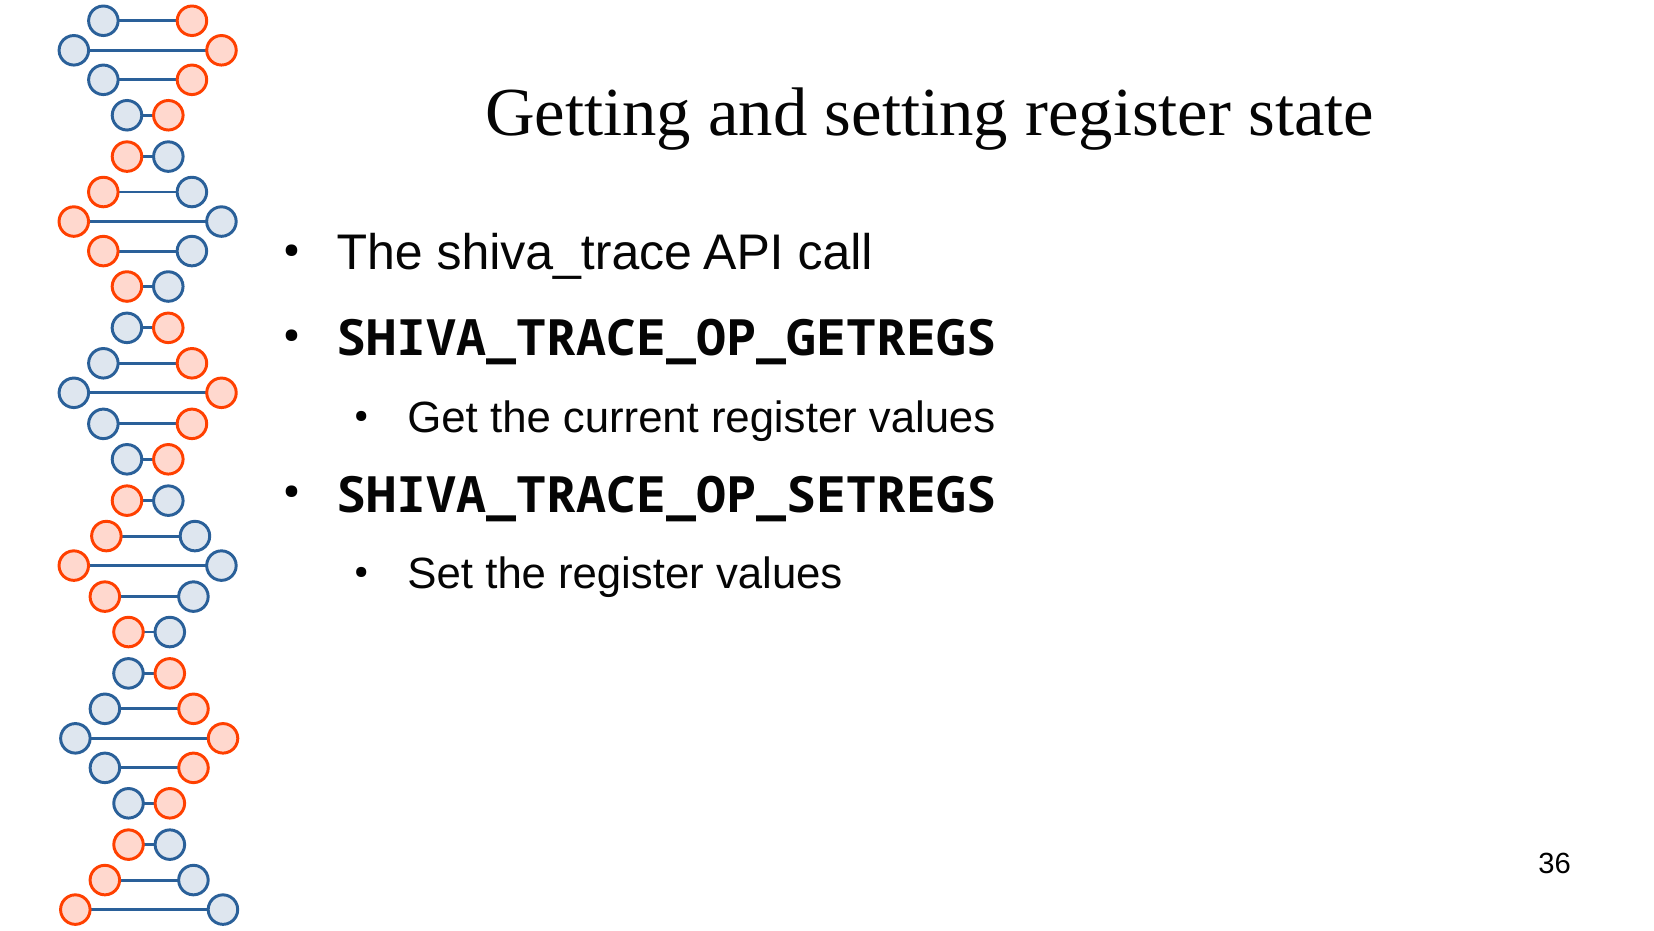

# Getting and setting register state
The shiva_trace API call
SHIVA_TRACE_OP_GETREGS
Get the current register values
SHIVA_TRACE_OP_SETREGS
Set the register values
36